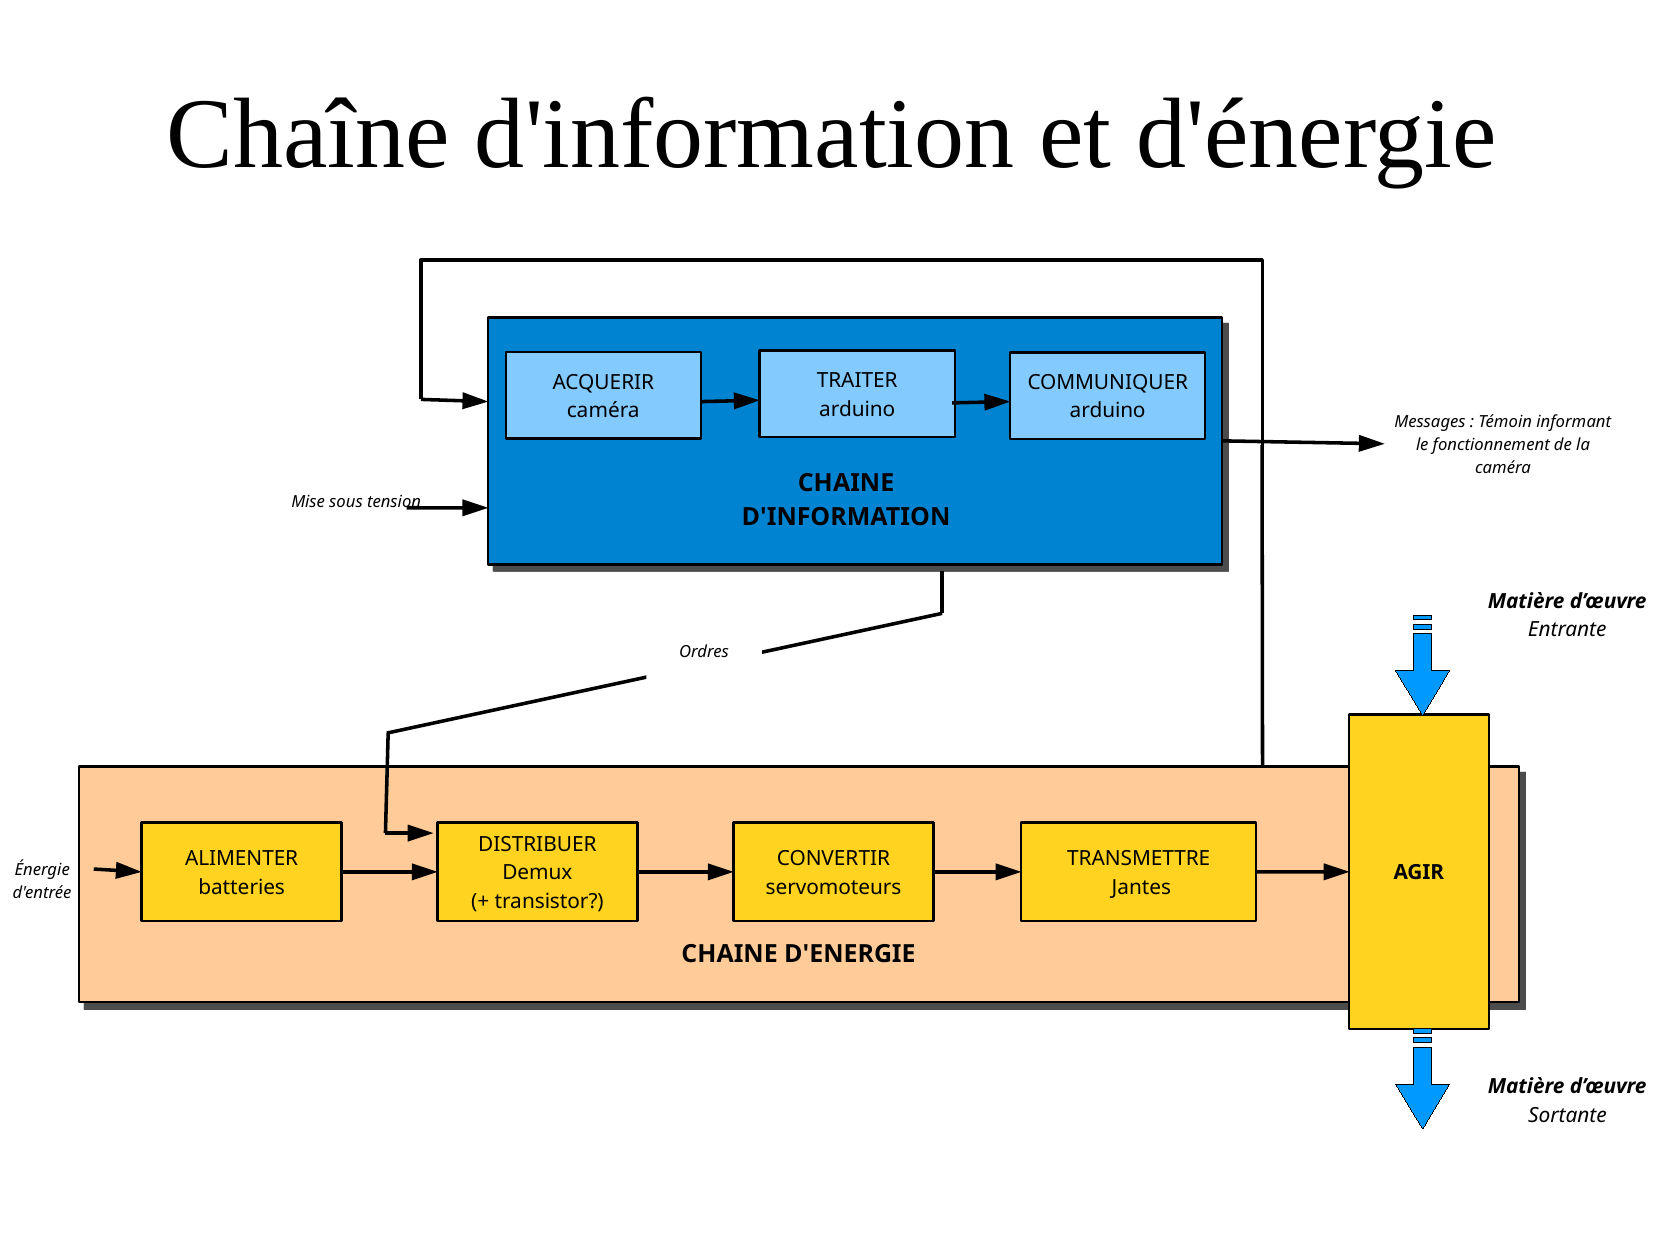

Chaîne d'information et d'énergie
TRAITER
arduino
ACQUERIR
caméra
COMMUNIQUER
arduino
Messages : Témoin informant le fonctionnement de la caméra
CHAINE D'INFORMATION
Mise sous tension
Matière d’œuvre
Entrante
Ordres
AGIR
CHAINE D'ENERGIE
ALIMENTER
batteries
DISTRIBUER
Demux
(+ transistor?)
CONVERTIR
servomoteurs
TRANSMETTRE
 Jantes
Énergie
d'entrée
Matière d’œuvre
Sortante